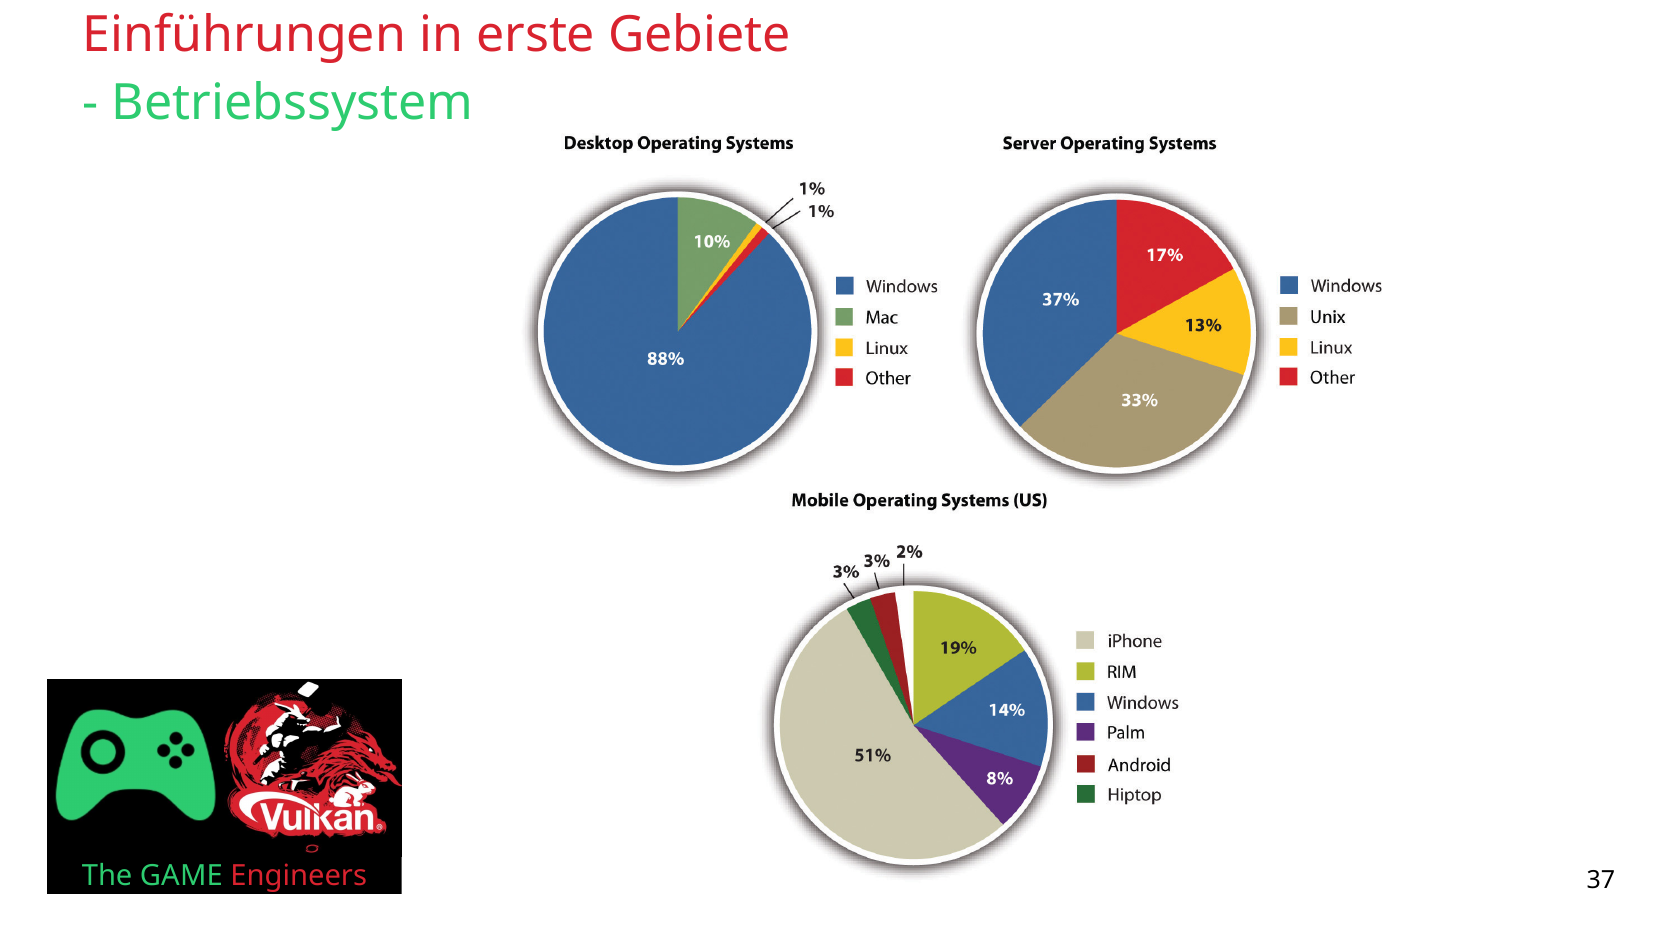

# Einführungen in erste Gebiete - Betriebssystem